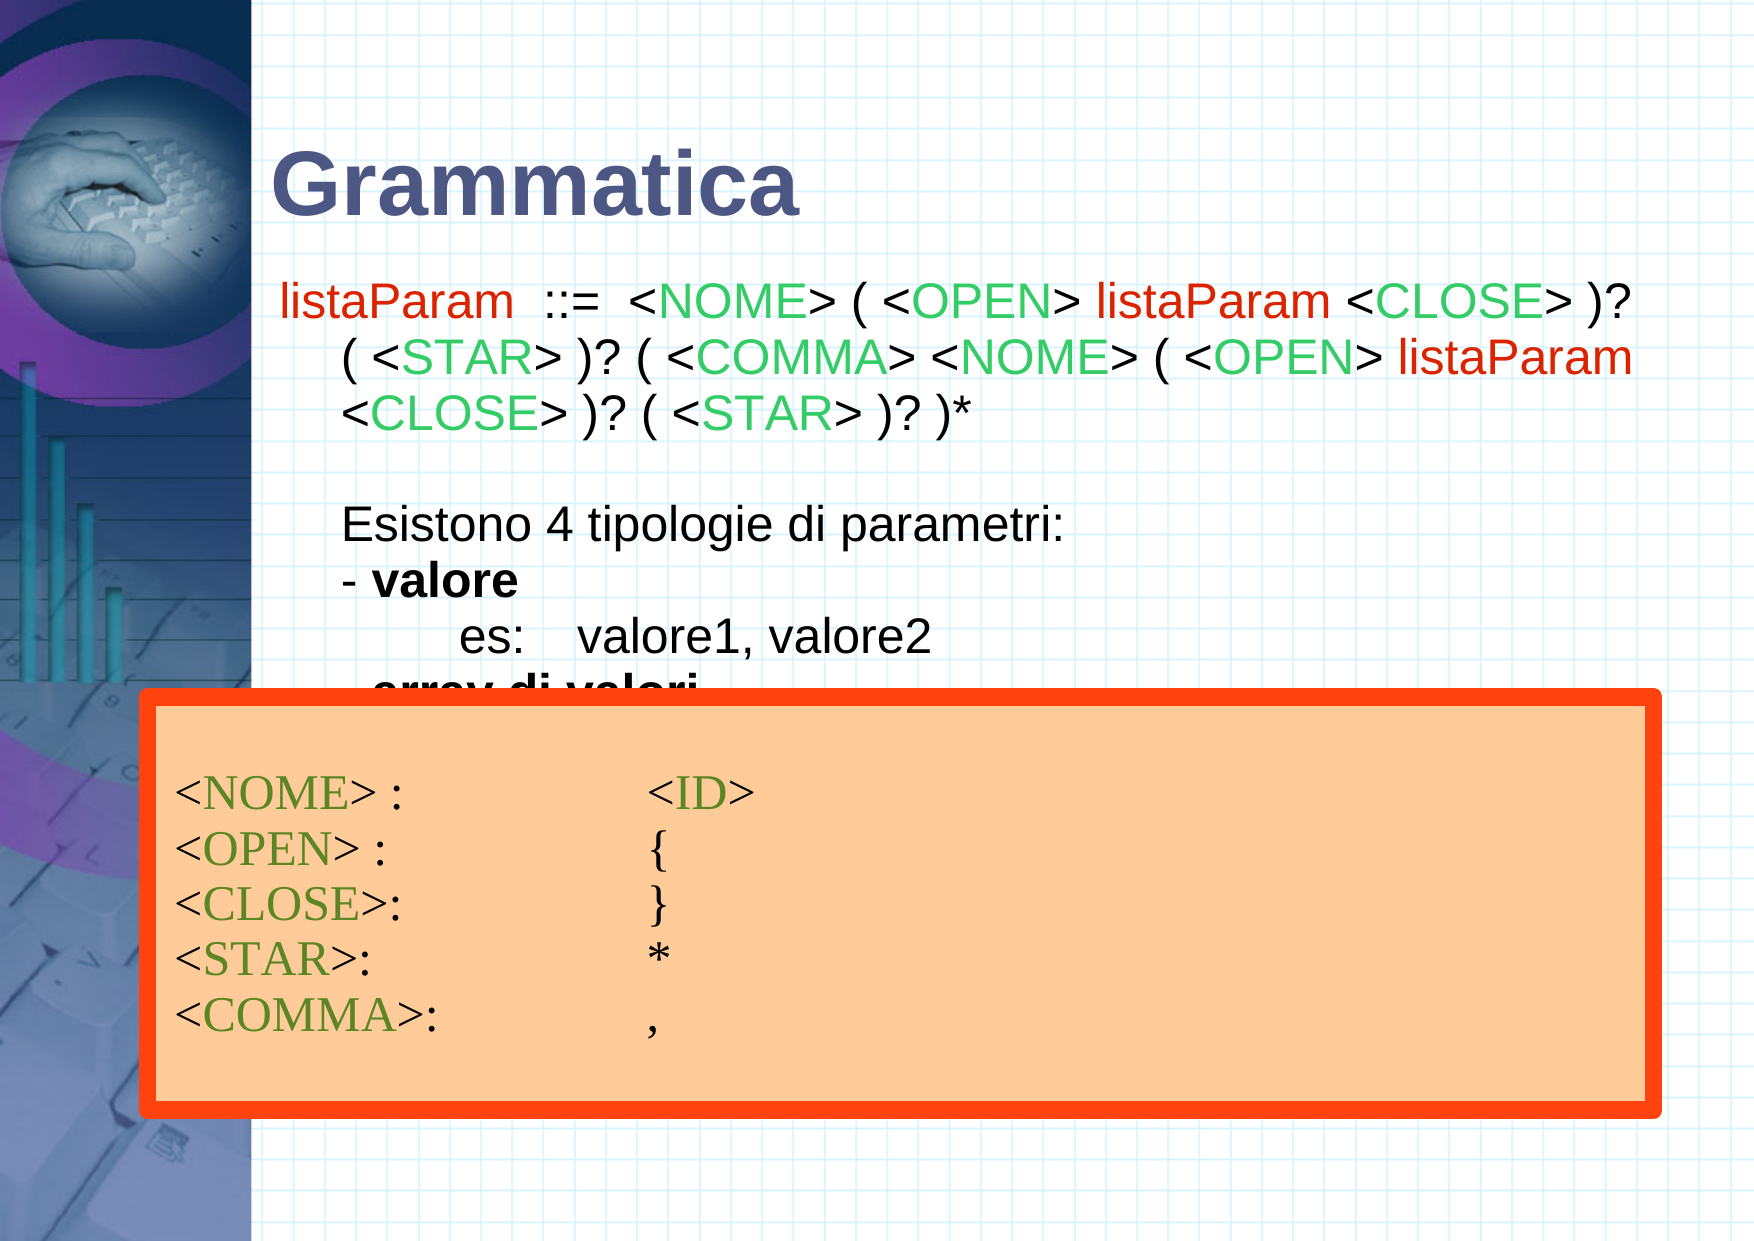

Grammatica
# listaParam ::= <NOME> ( <OPEN> listaParam <CLOSE> )? ( <STAR> )? ( <COMMA> <NOME> ( <OPEN> listaParam <CLOSE> )? ( <STAR> )? )* Esistono 4 tipologie di parametri: - valore es:	valore1, valore2 - array di valori es: 	valore1* - struttura es: 	canale{attr1, attr2, attr3*} - array di strutture es: 	canale{attr1, attr2, attr3*}*
<NOME> : 		<ID>
<OPEN> :	 		{
<CLOSE>: 		}
<STAR>: 			*
<COMMA>: 		,